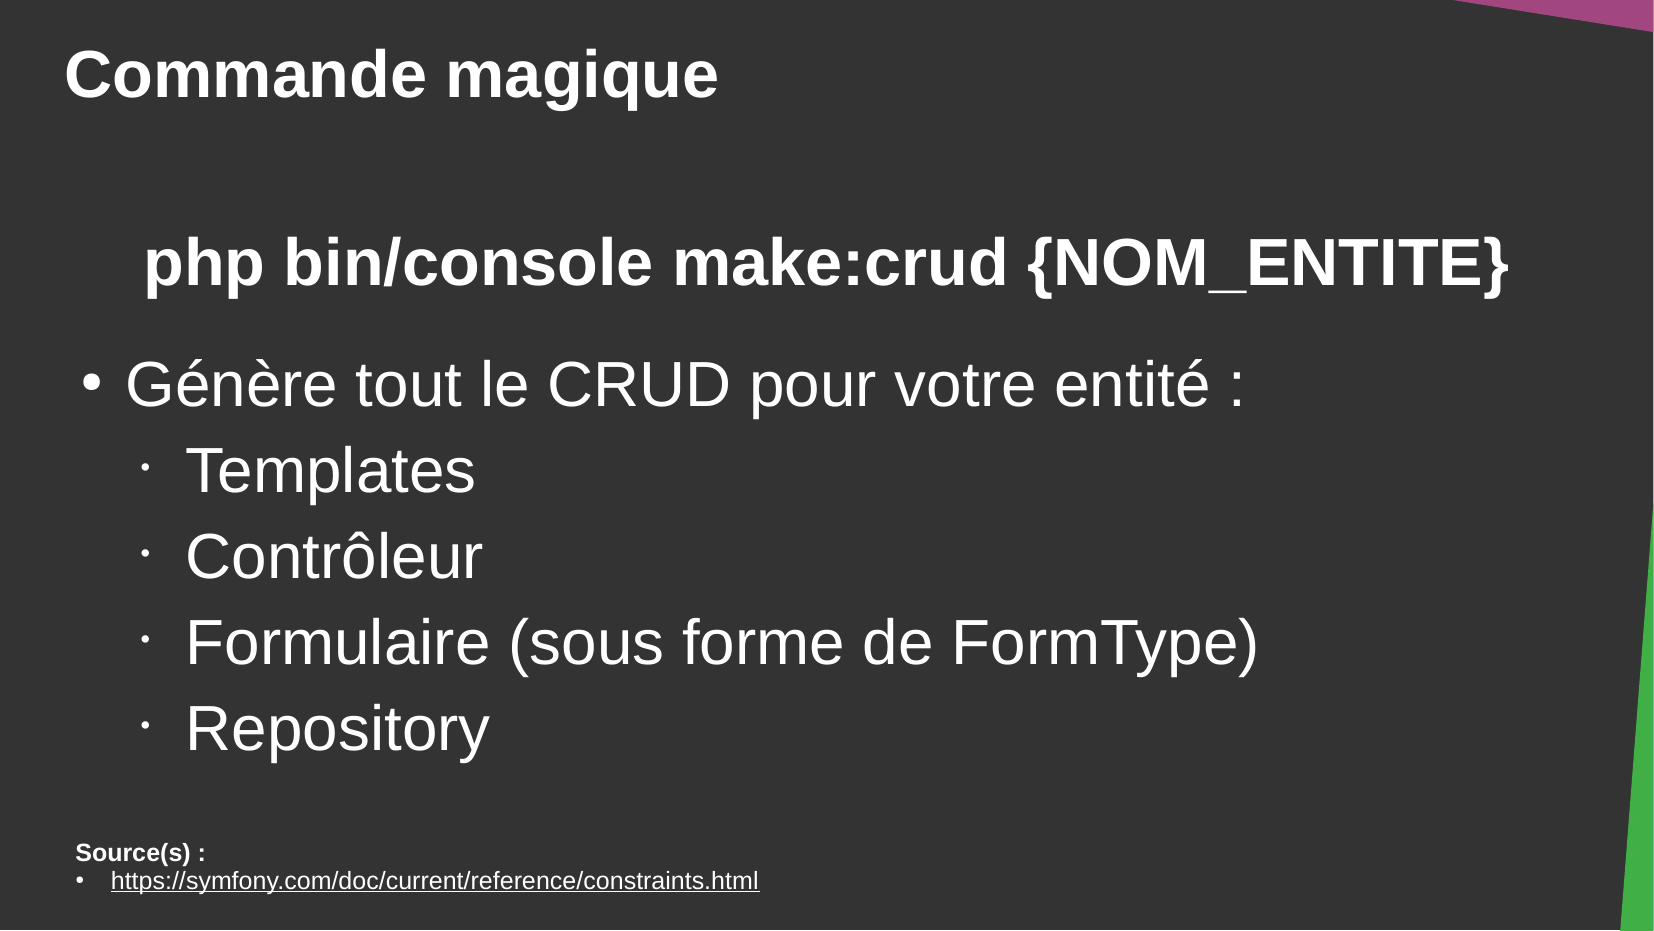

# Commande magique
php bin/console make:crud {NOM_ENTITE}
Génère tout le CRUD pour votre entité :
Templates
Contrôleur
Formulaire (sous forme de FormType)
Repository
Source(s) :
https://symfony.com/doc/current/reference/constraints.html